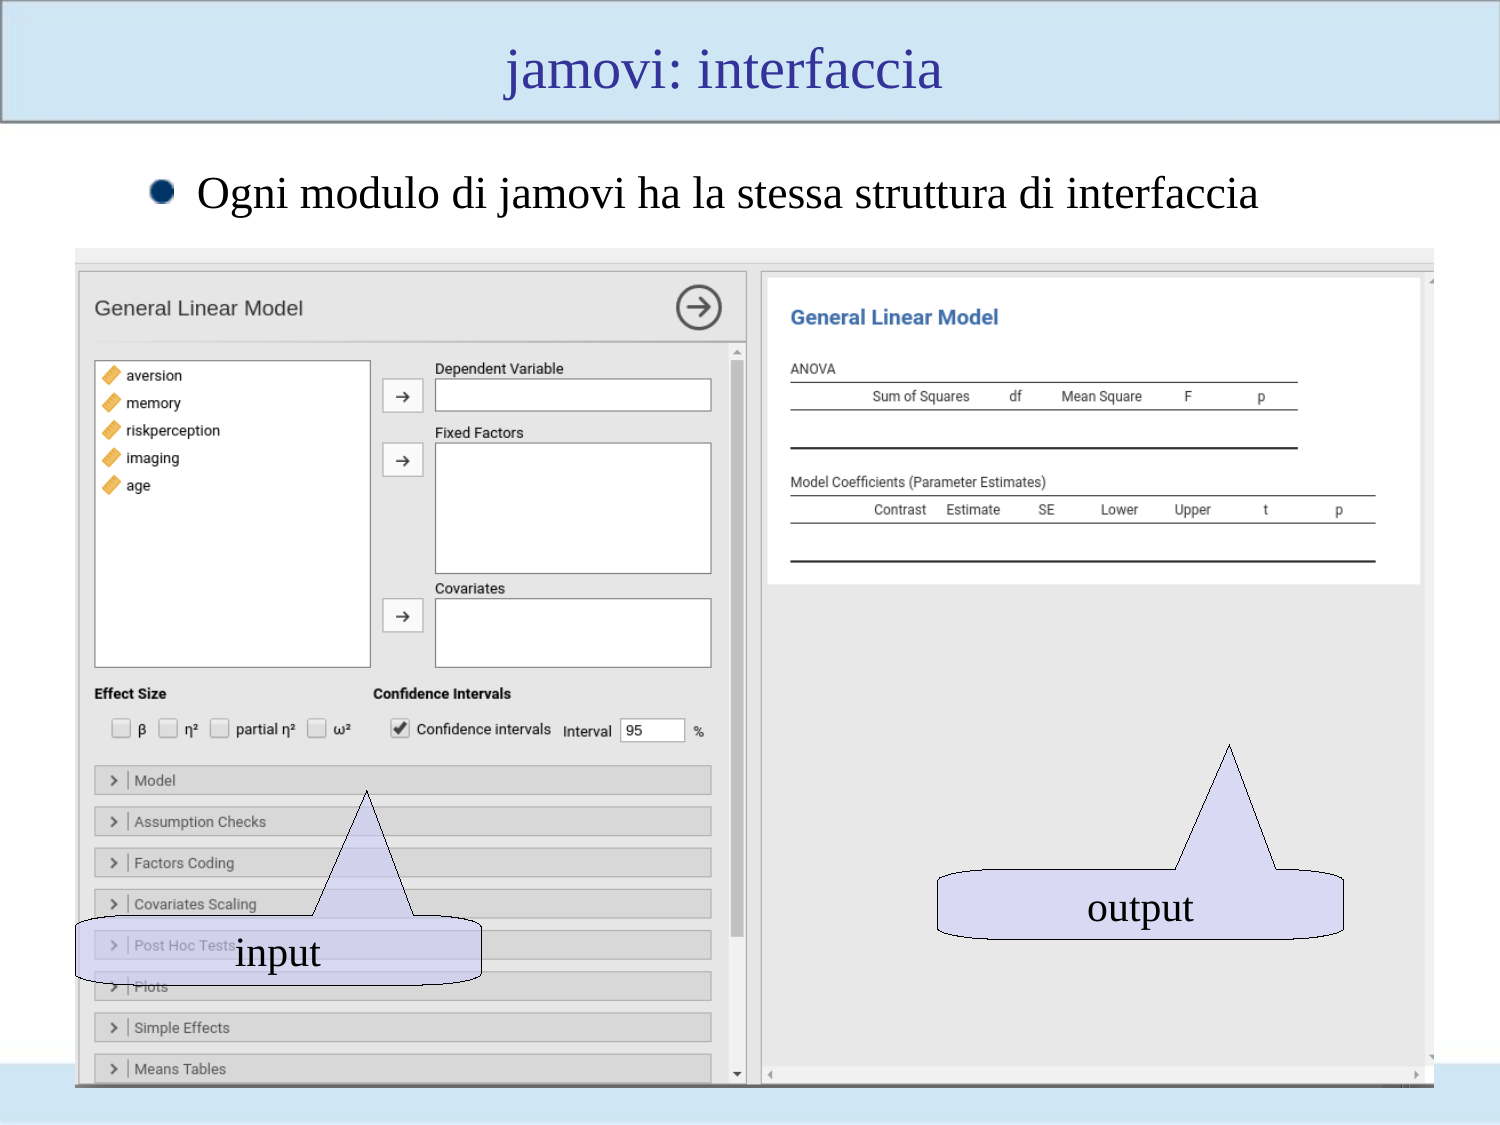

# jamovi: interfaccia
 Ogni modulo di jamovi ha la stessa struttura di interfaccia
output
input
91